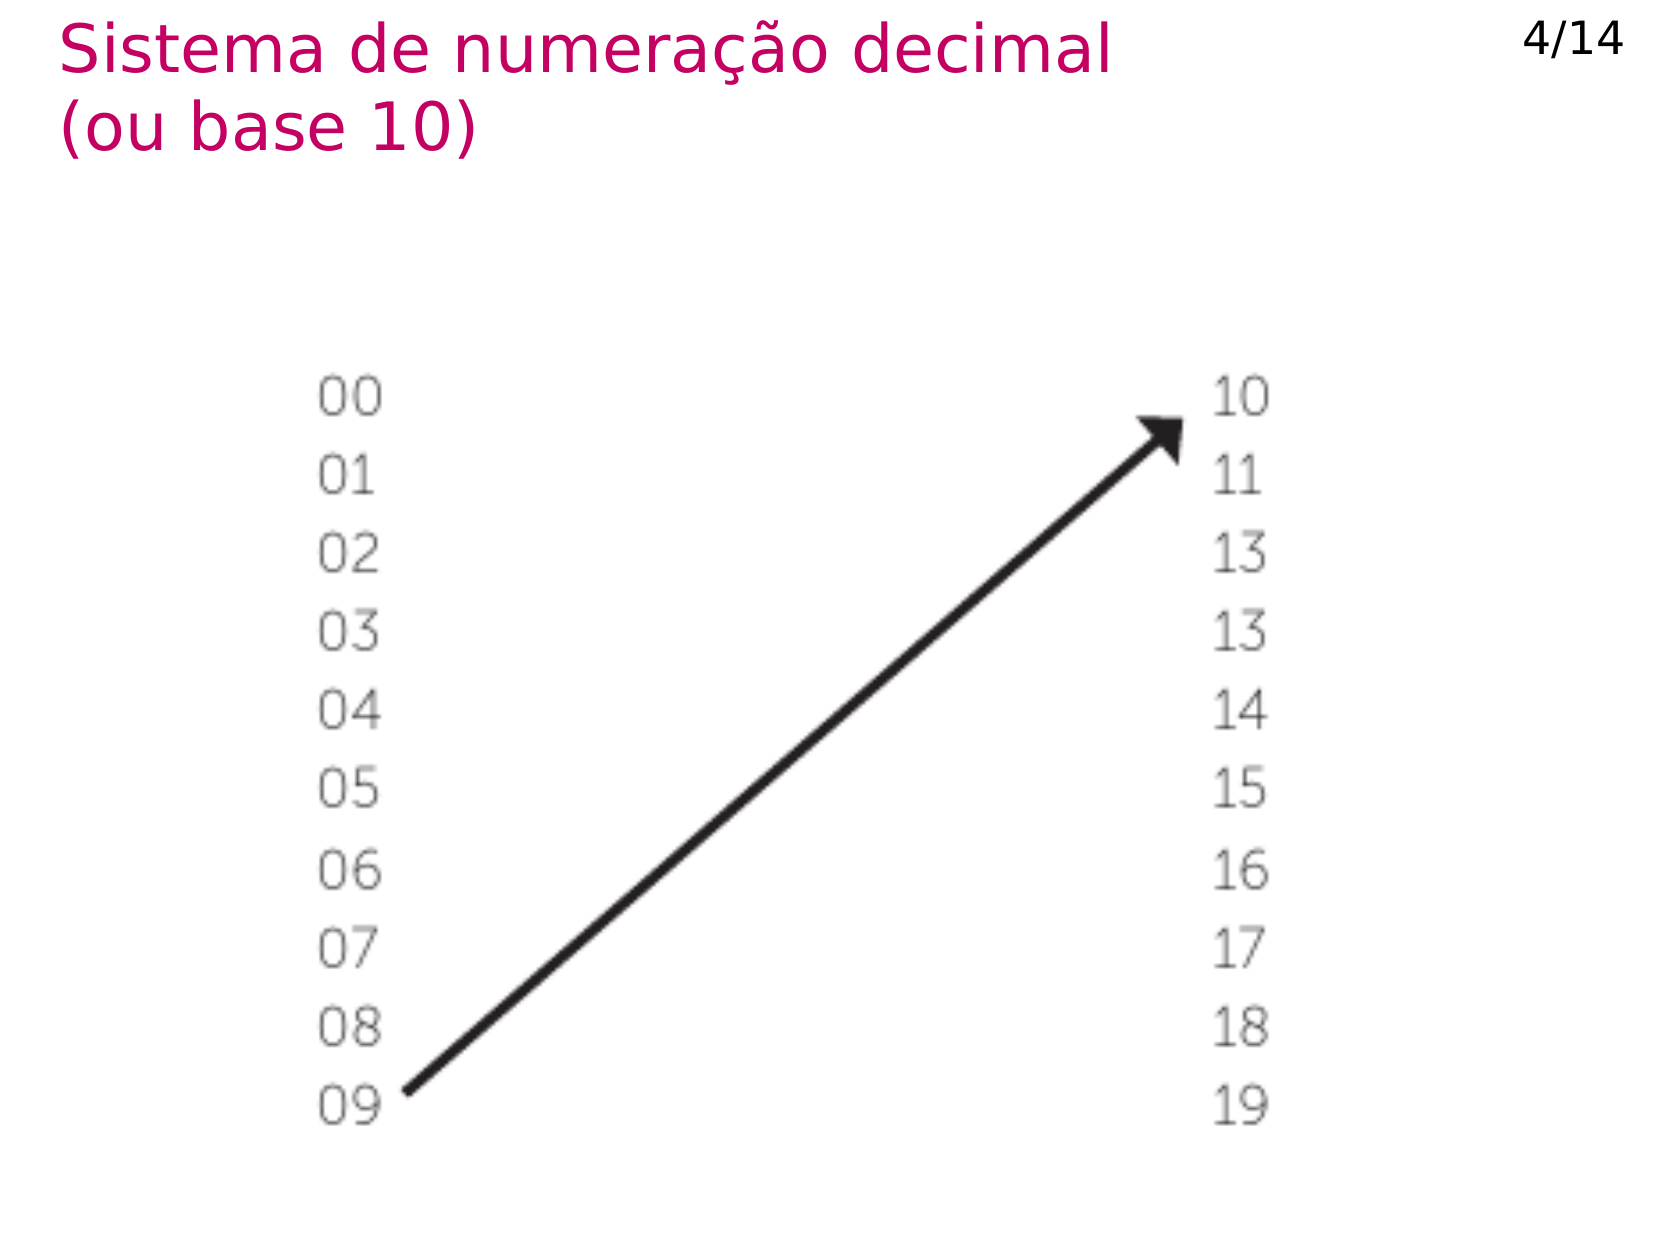

# Sistema de numeração decimal (ou base 10)
4